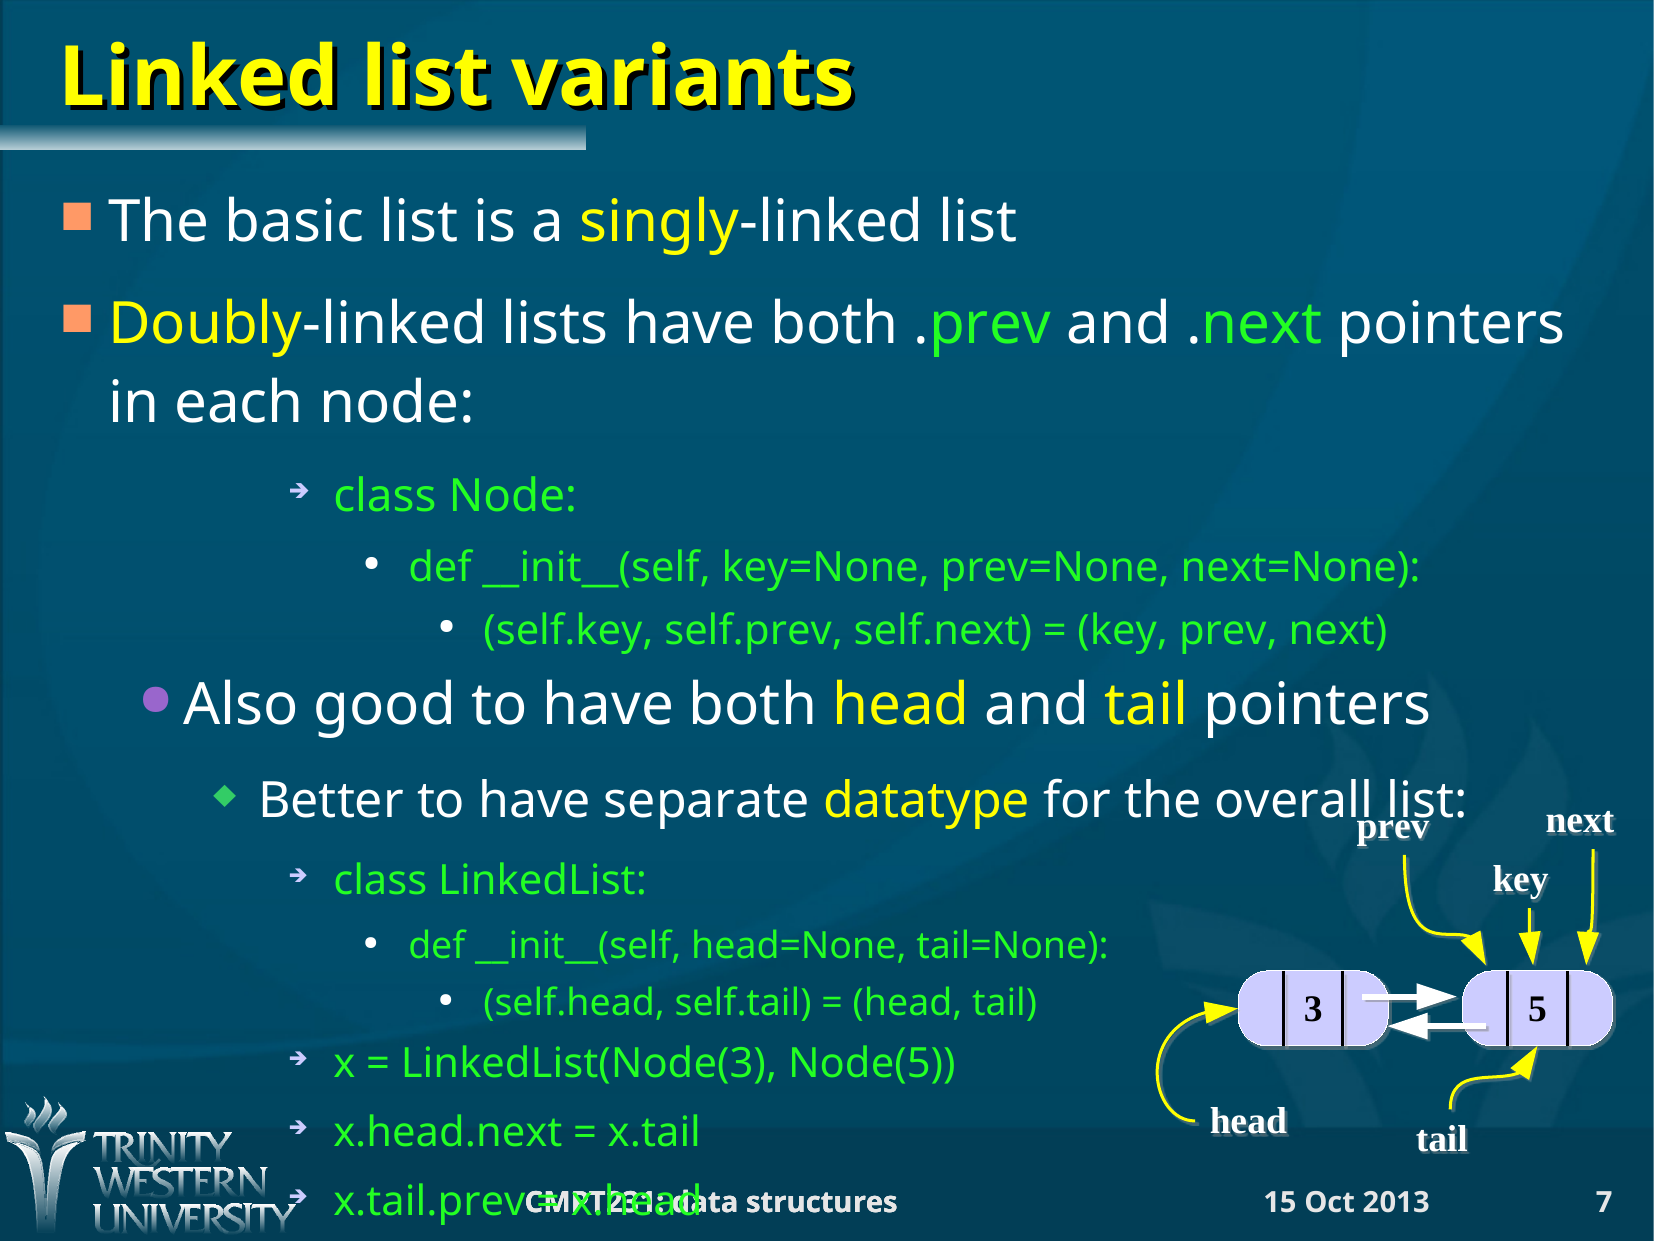

# Linked list variants
The basic list is a singly-linked list
Doubly-linked lists have both .prev and .next pointers in each node:
class Node:
def __init__(self, key=None, prev=None, next=None):
(self.key, self.prev, self.next) = (key, prev, next)
Also good to have both head and tail pointers
Better to have separate datatype for the overall list:
class LinkedList:
def __init__(self, head=None, tail=None):
(self.head, self.tail) = (head, tail)
x = LinkedList(Node(3), Node(5))
x.head.next = x.tail
x.tail.prev = x.head
next
prev
key
3
5
head
tail
CMPT231: data structures
15 Oct 2013
7